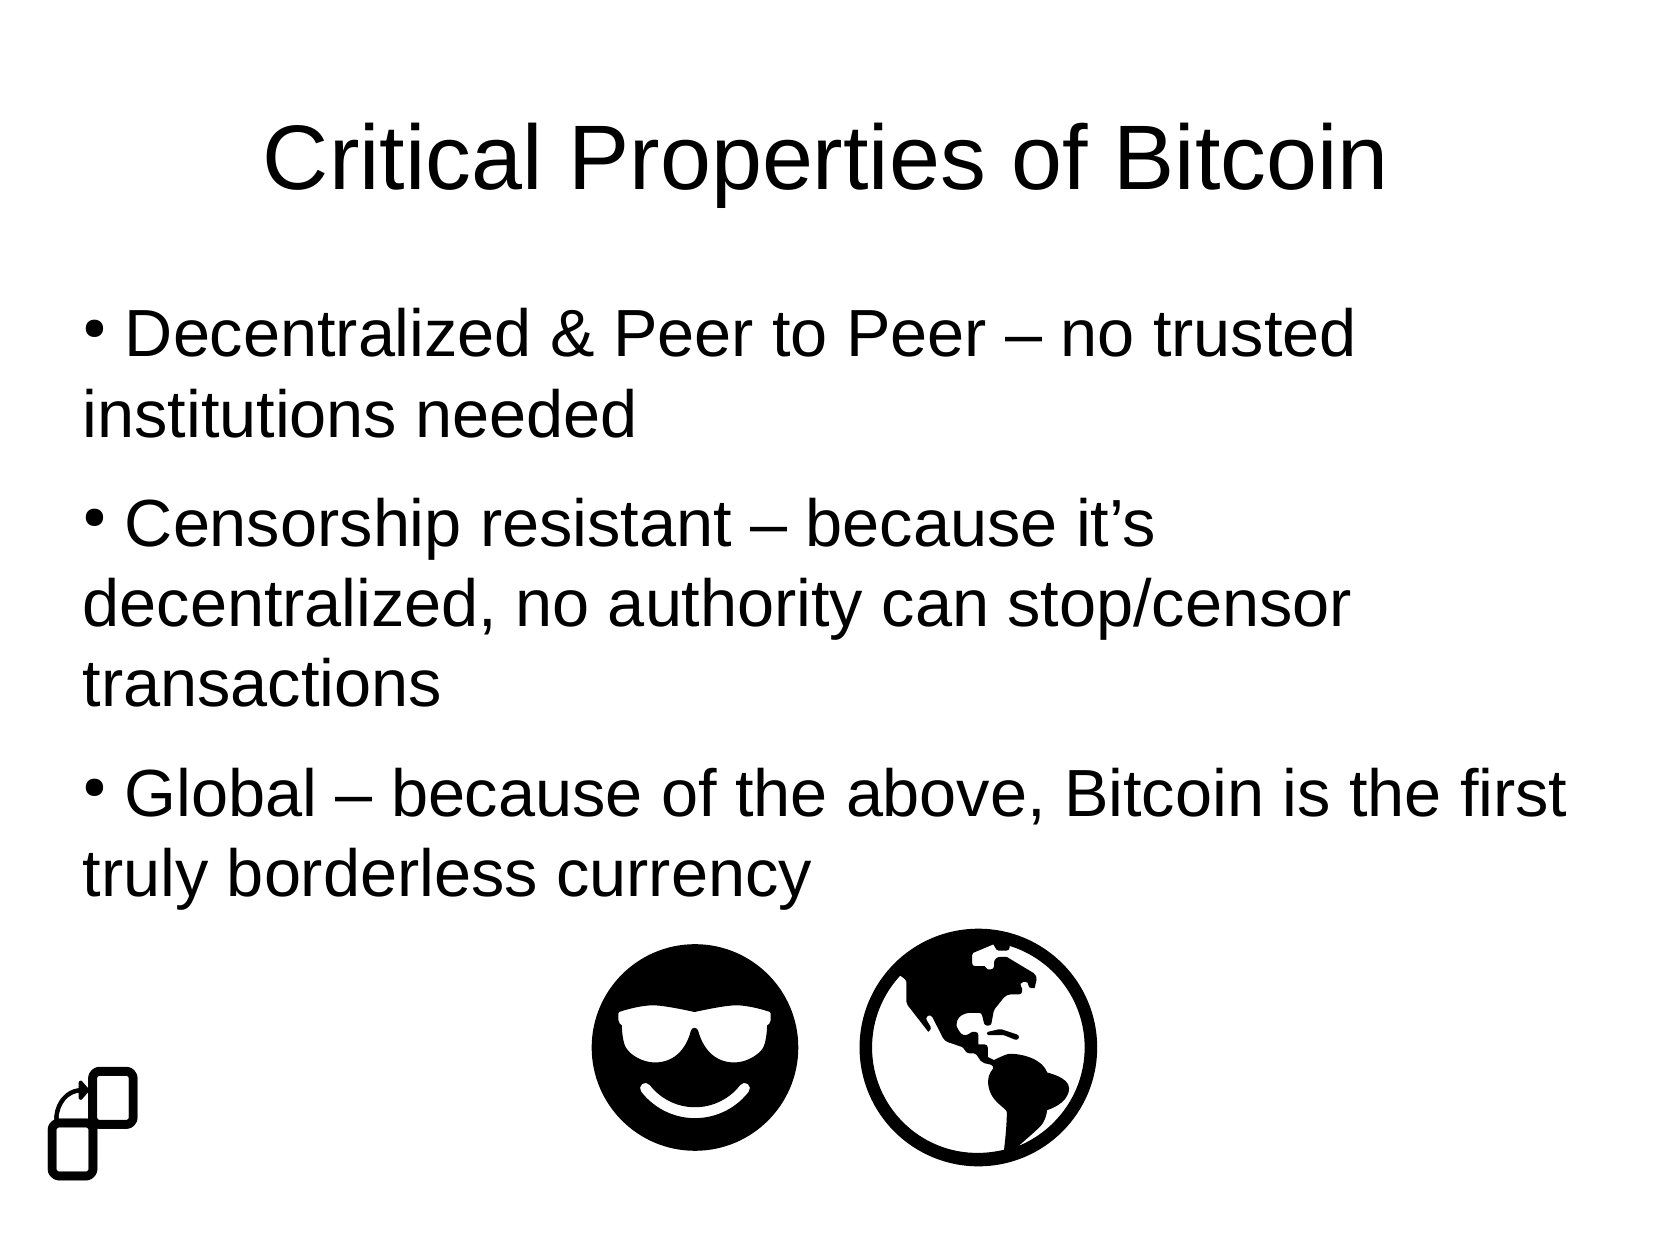

Critical Properties of Bitcoin
# Decentralized & Peer to Peer – no trusted institutions needed
 Censorship resistant – because it’s decentralized, no authority can stop/censor transactions
 Global – because of the above, Bitcoin is the first truly borderless currency